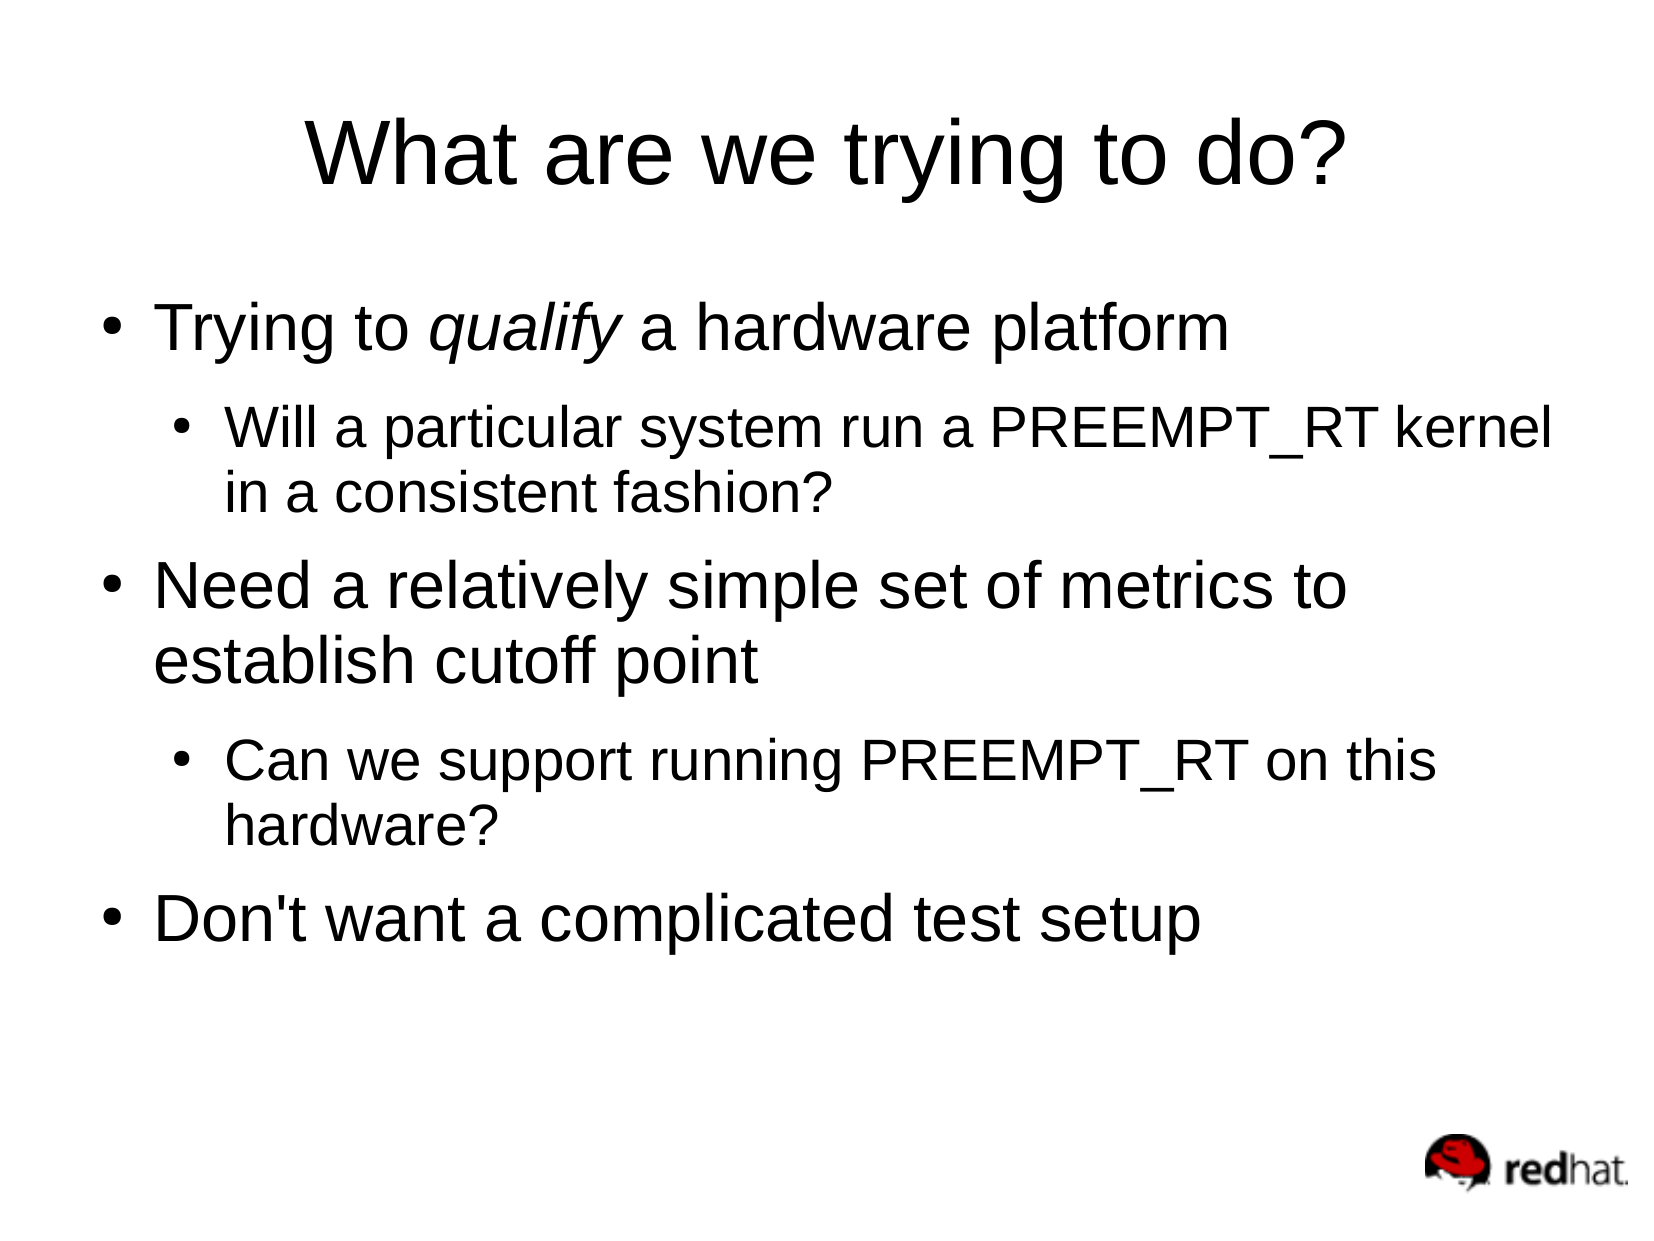

# What are we trying to do?
Trying to qualify a hardware platform
Will a particular system run a PREEMPT_RT kernel in a consistent fashion?
Need a relatively simple set of metrics to establish cutoff point
Can we support running PREEMPT_RT on this hardware?
Don't want a complicated test setup